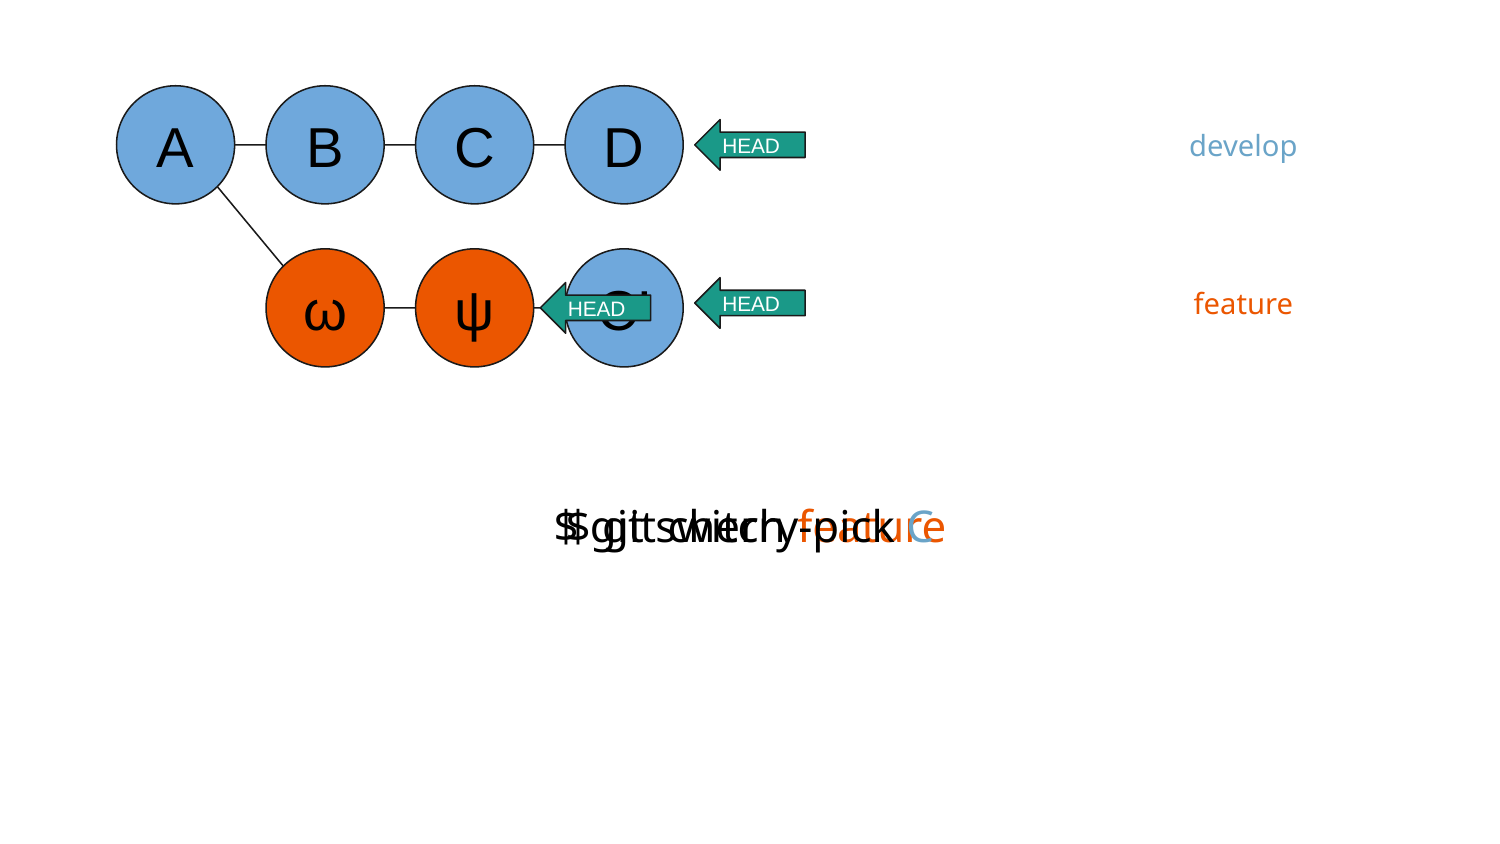

A
B
C
D
develop
HEAD
ω
ψ
C’
feature
HEAD
HEAD
$ git switch feature
$ git cherry-pick C